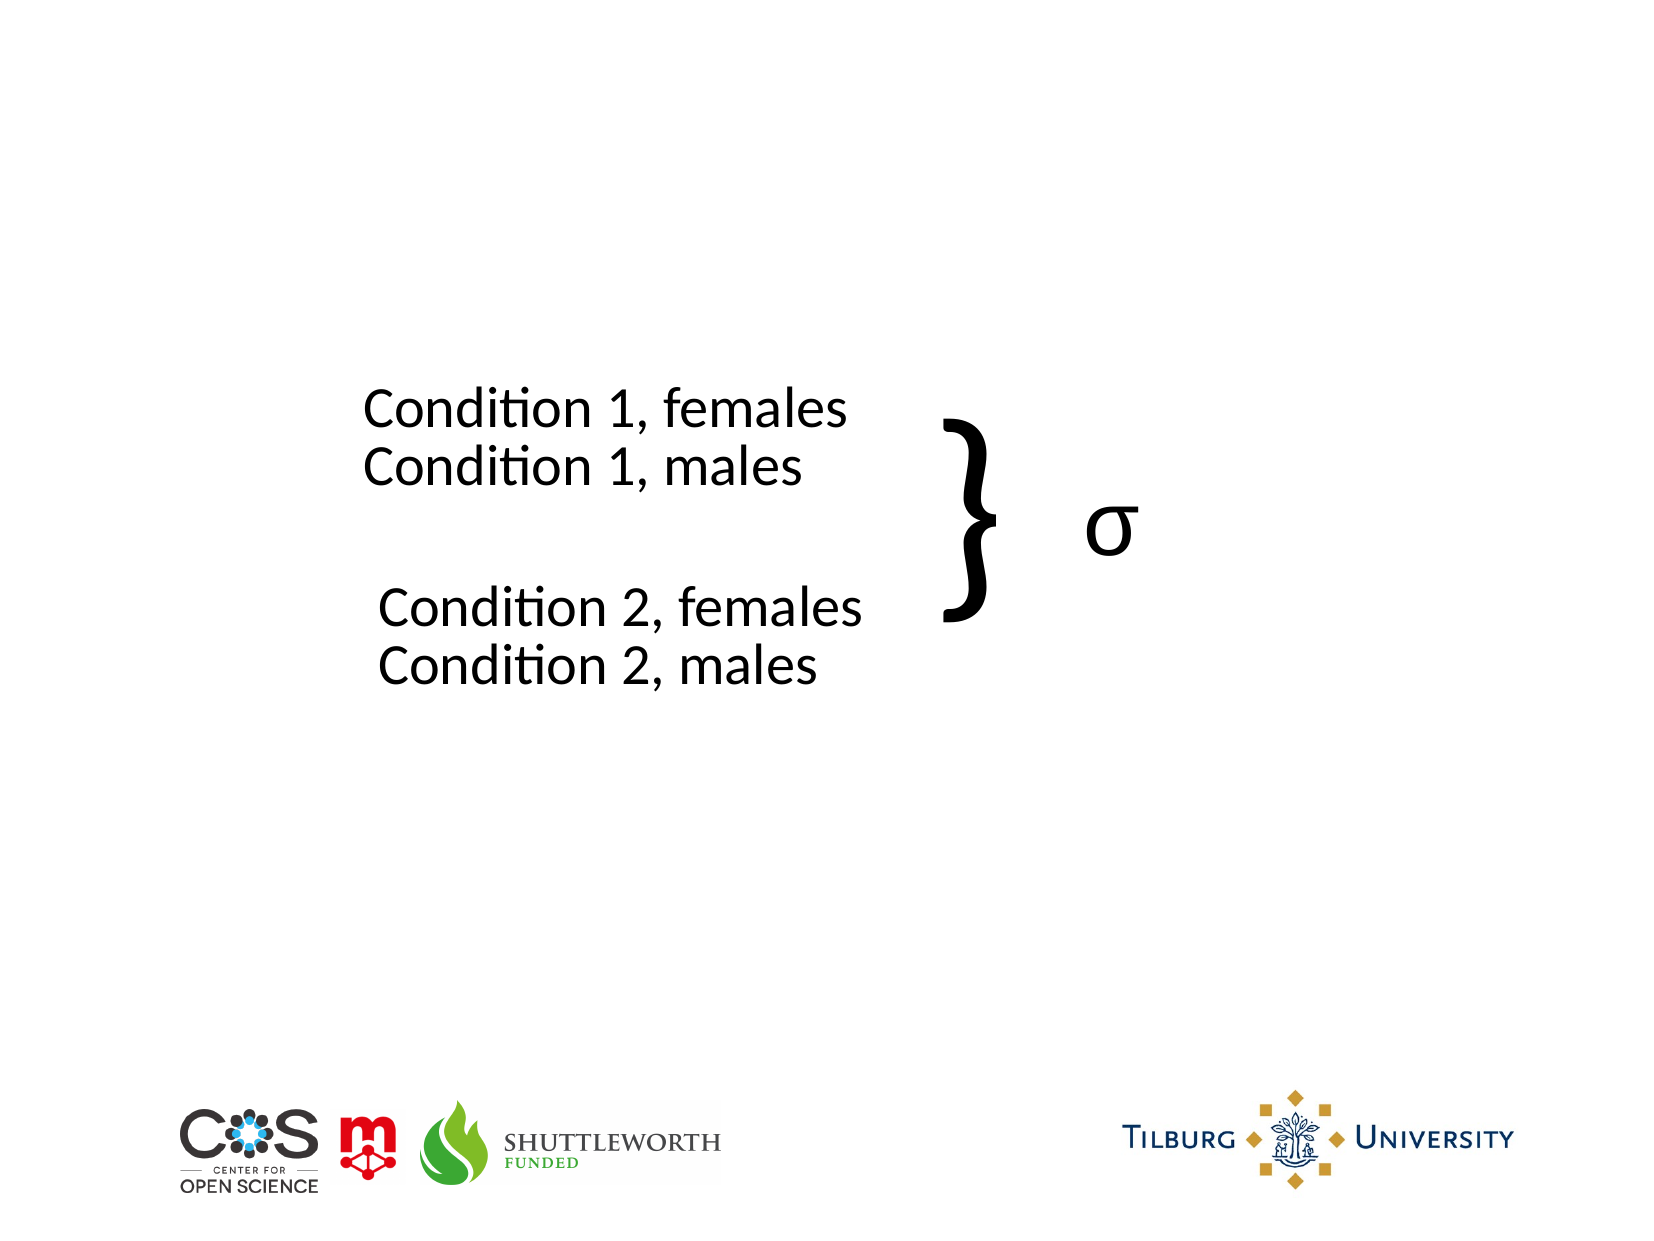

Condition 1, females
Condition 1, males
}
σ
Condition 2, females
Condition 2, males